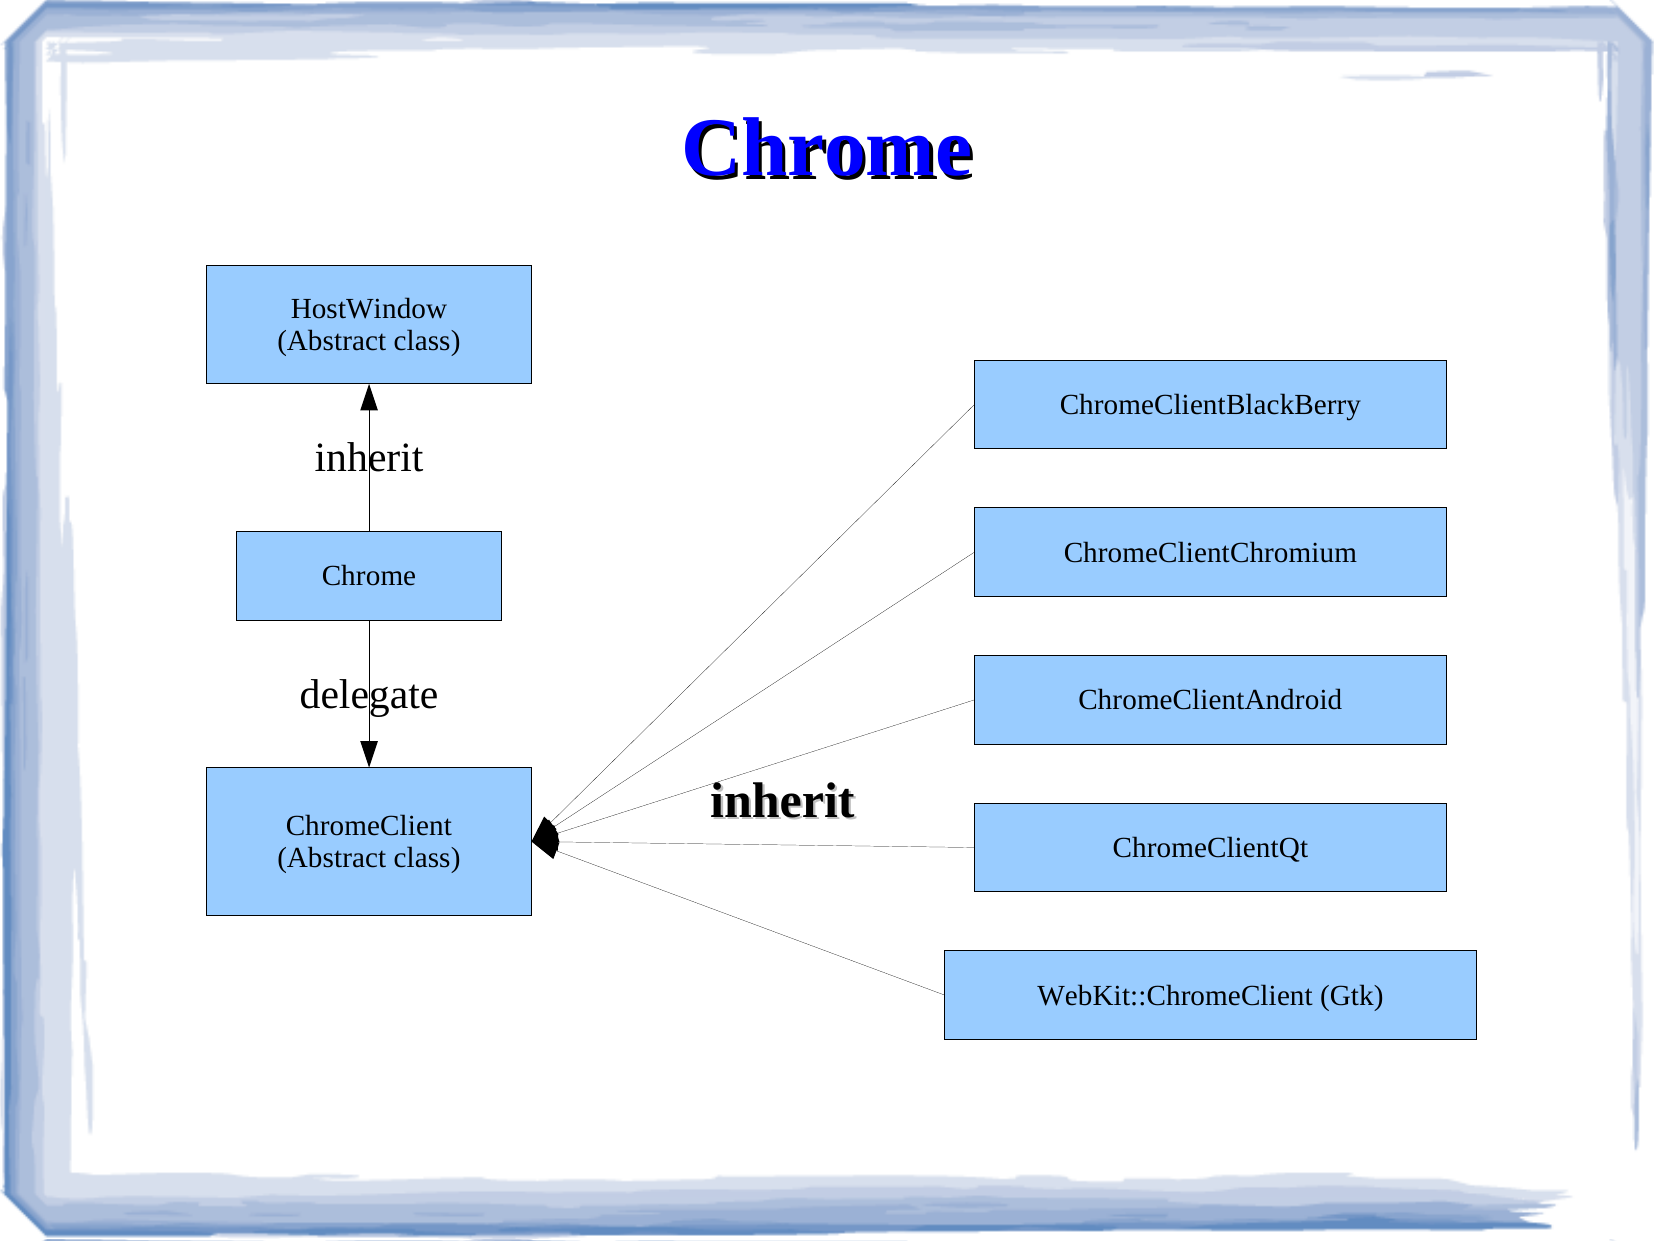

# Chrome
HostWindow
(Abstract class)
ChromeClientBlackBerry
ChromeClientChromium
Chrome
ChromeClientAndroid
inherit
ChromeClient
(Abstract class)
ChromeClientQt
WebKit::ChromeClient (Gtk)